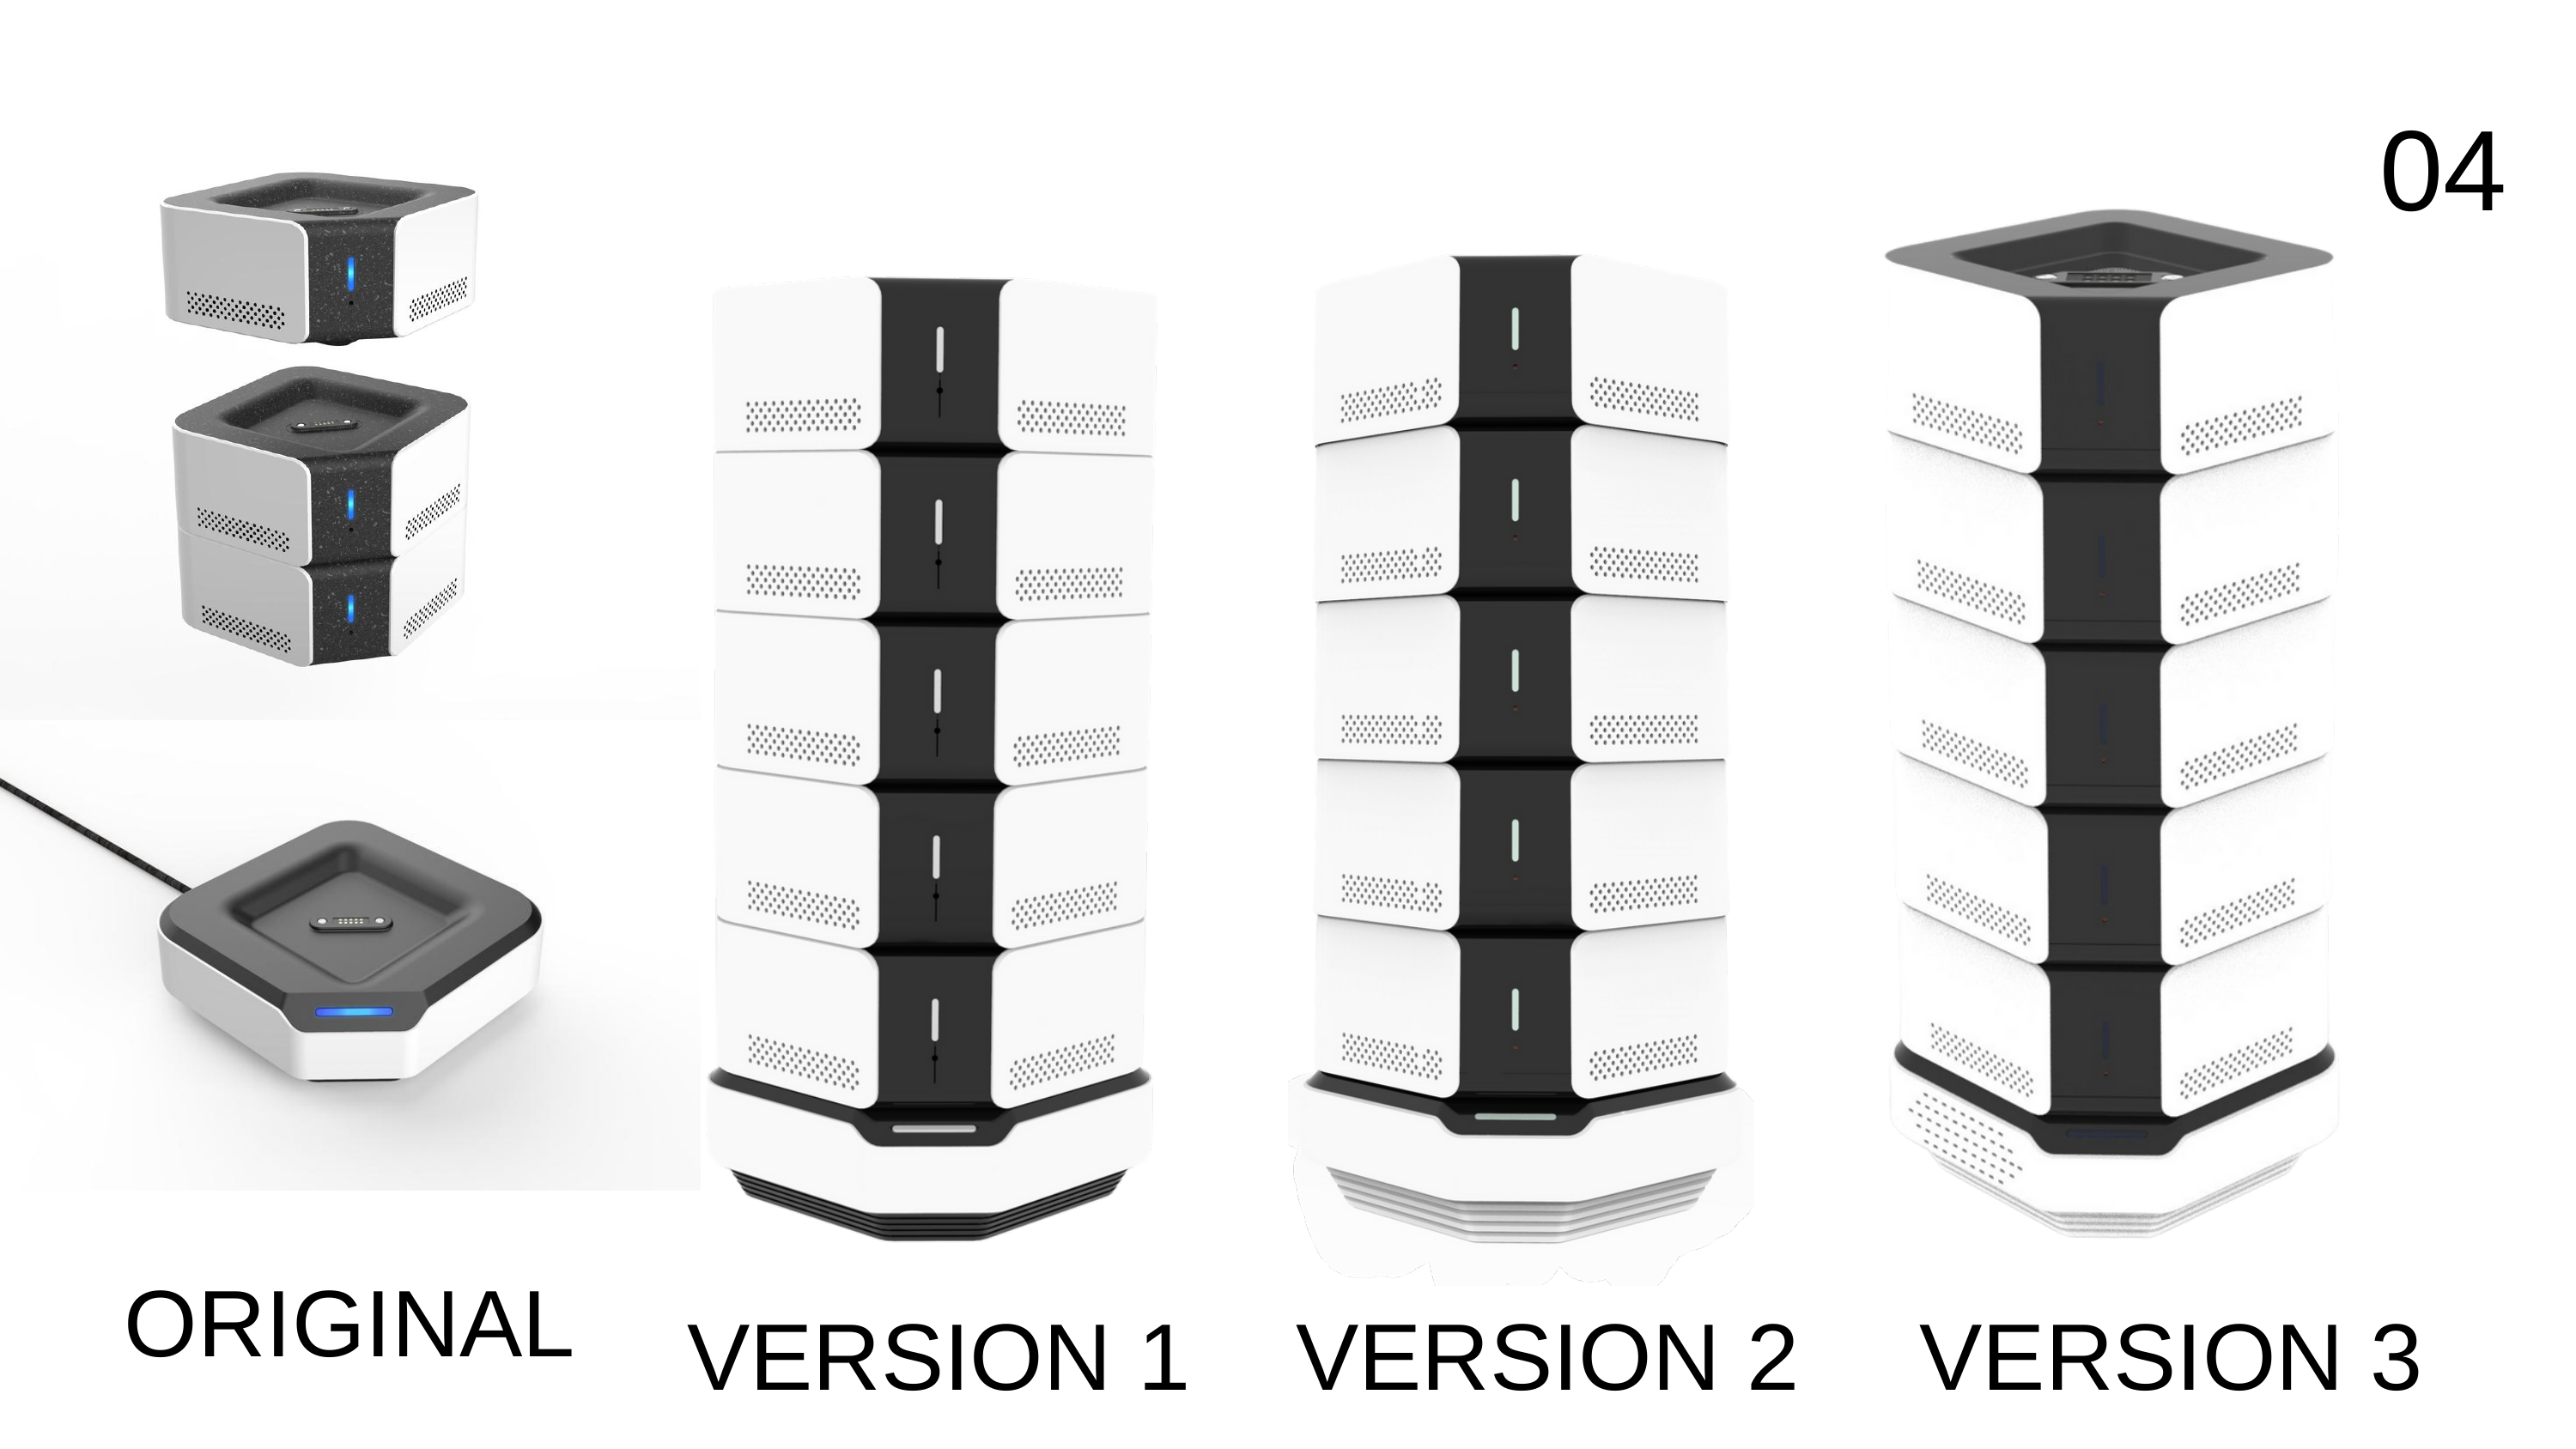

04
ORIGINAL
VERSION 1
VERSION 2
VERSION 3